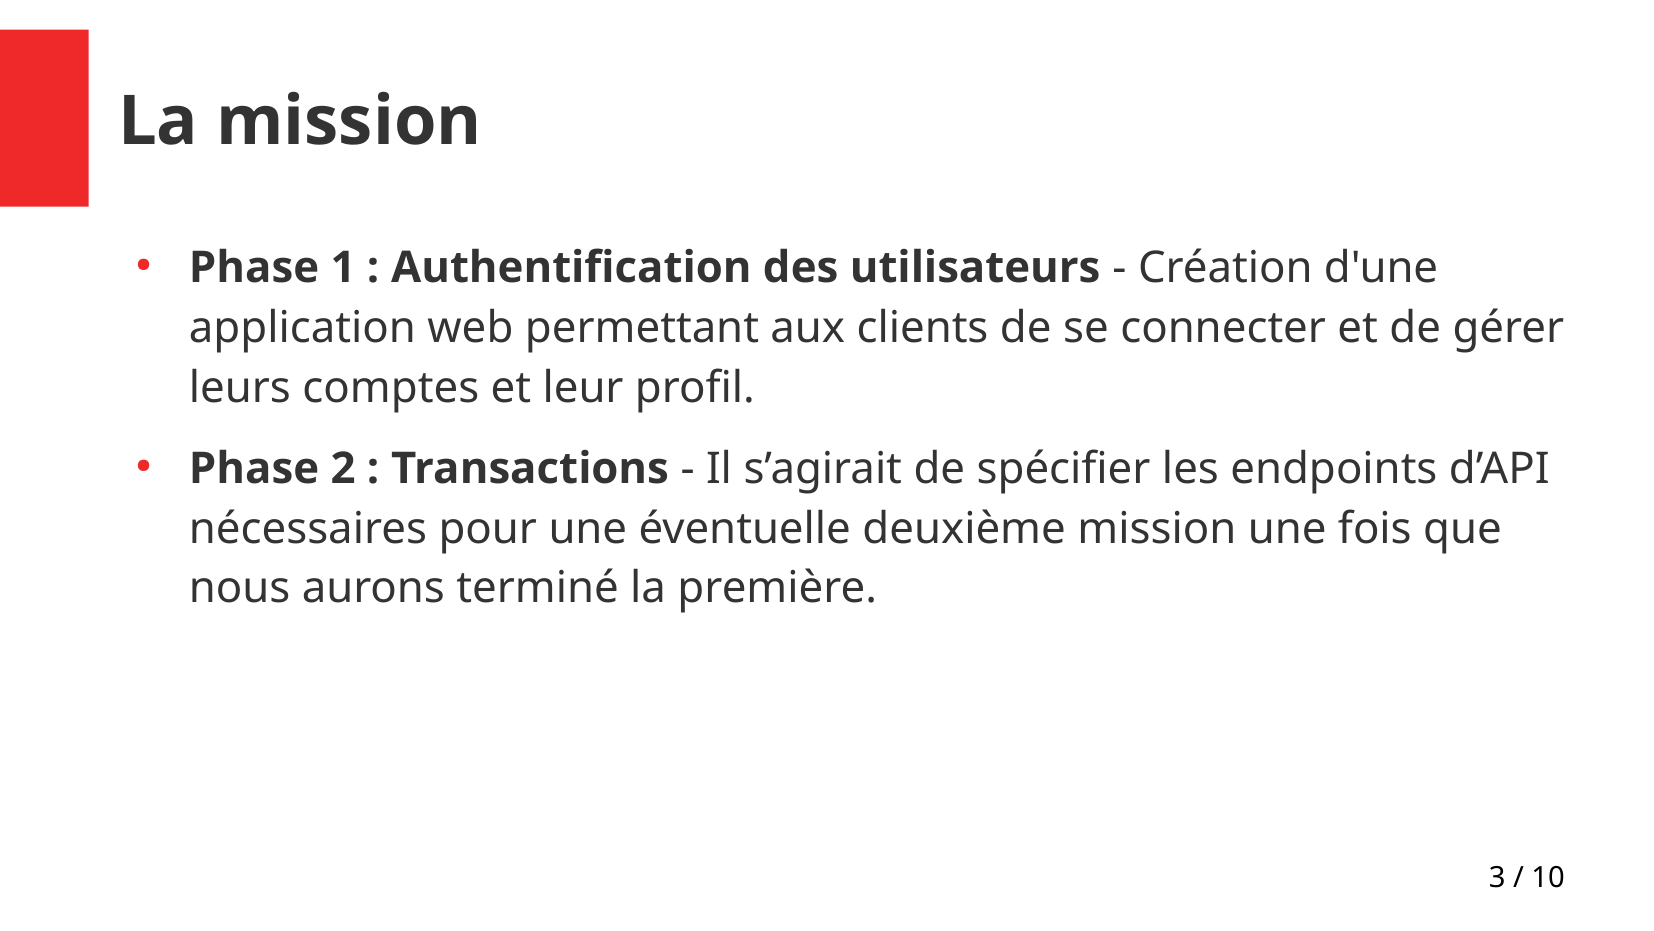

# La mission
Phase 1 : Authentification des utilisateurs - Création d'une application web permettant aux clients de se connecter et de gérer leurs comptes et leur profil.
Phase 2 : Transactions - Il s’agirait de spécifier les endpoints d’API nécessaires pour une éventuelle deuxième mission une fois que nous aurons terminé la première.
3